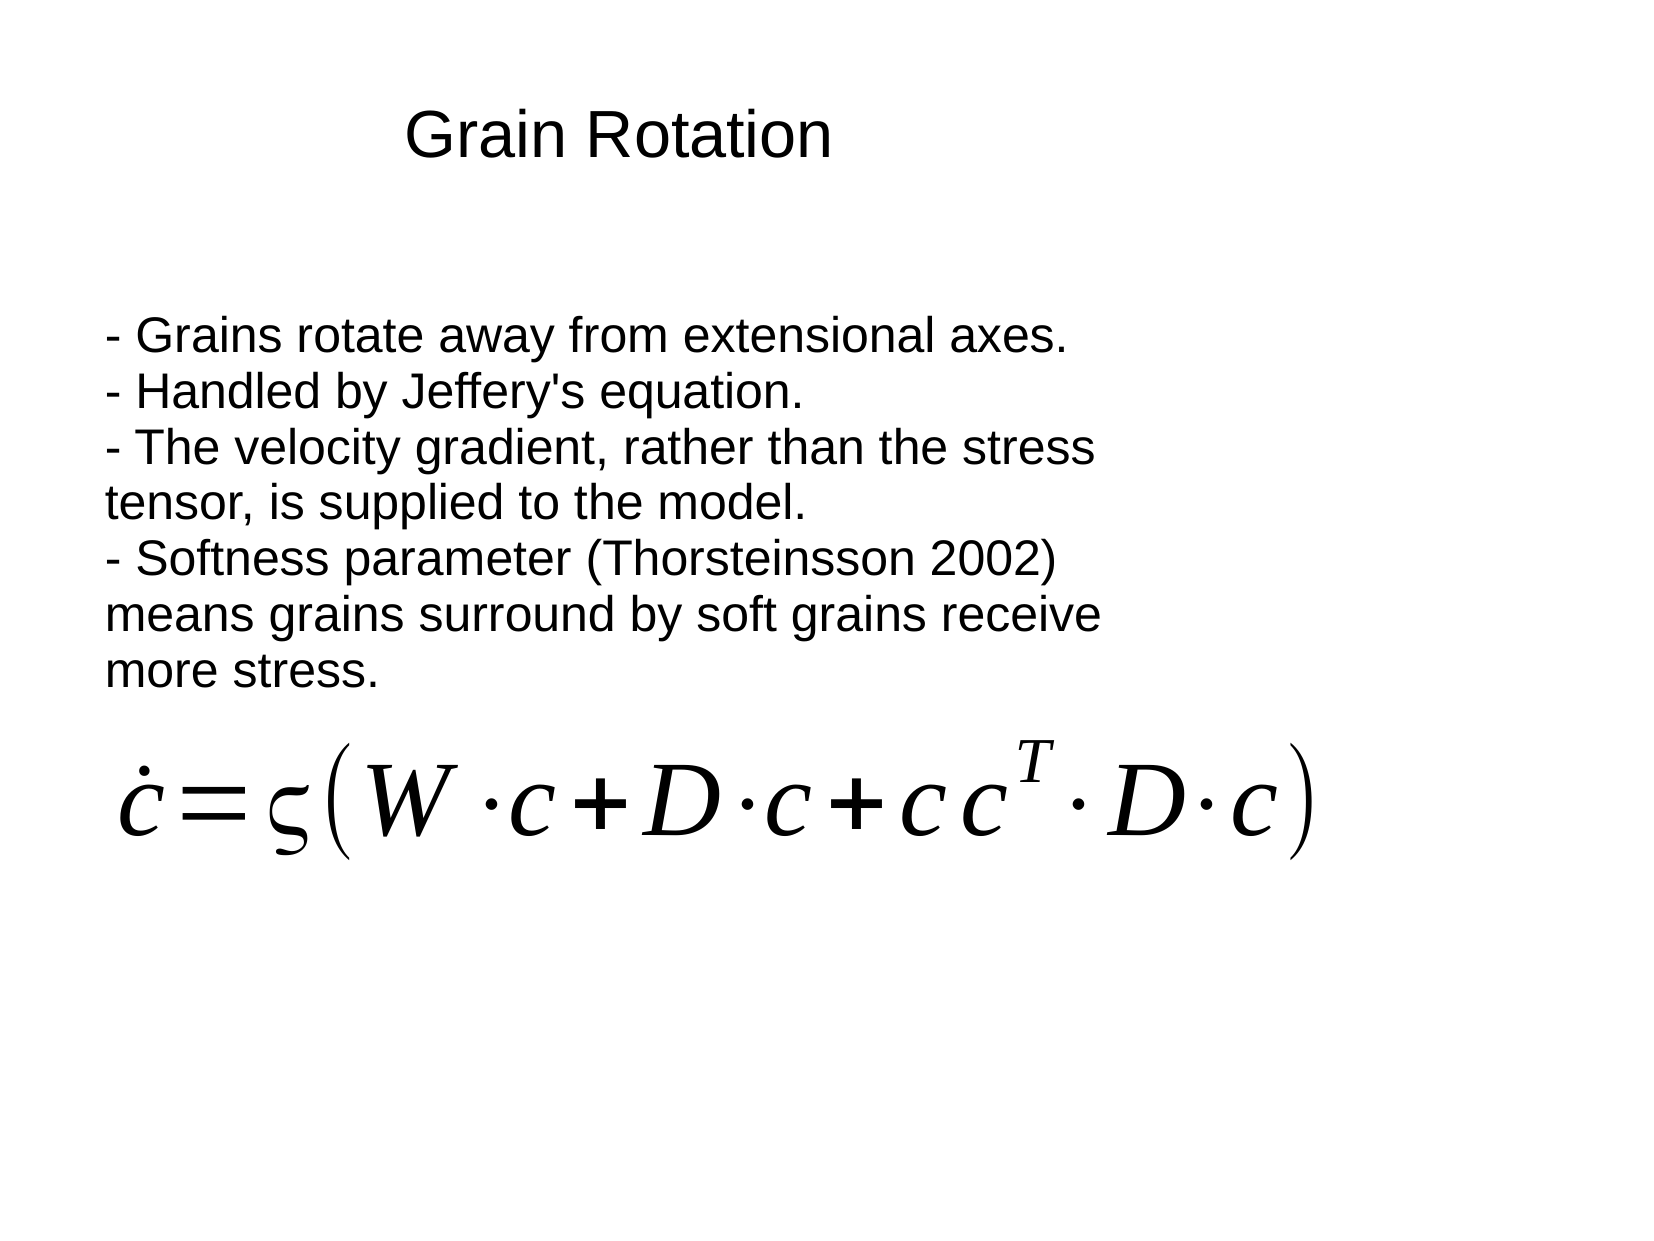

Grain Rotation
- Grains rotate away from extensional axes.
- Handled by Jeffery's equation.
- The velocity gradient, rather than the stress tensor, is supplied to the model.
- Softness parameter (Thorsteinsson 2002) means grains surround by soft grains receive more stress.